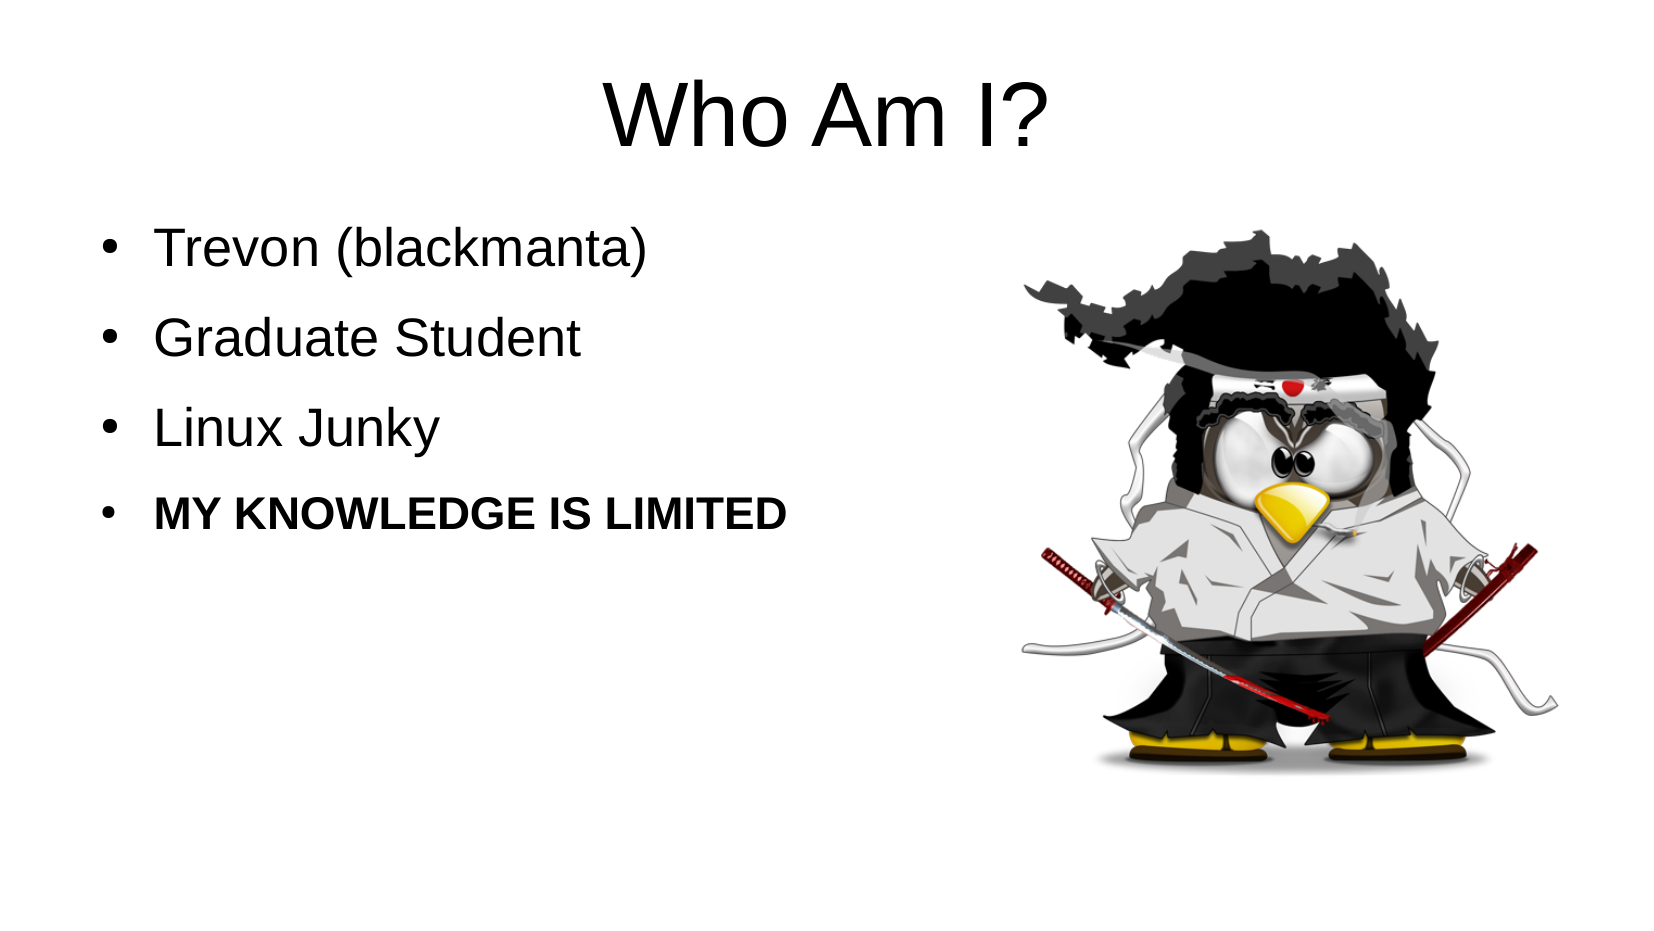

# Who Am I?
Trevon (blackmanta)
Graduate Student
Linux Junky
MY KNOWLEDGE IS LIMITED